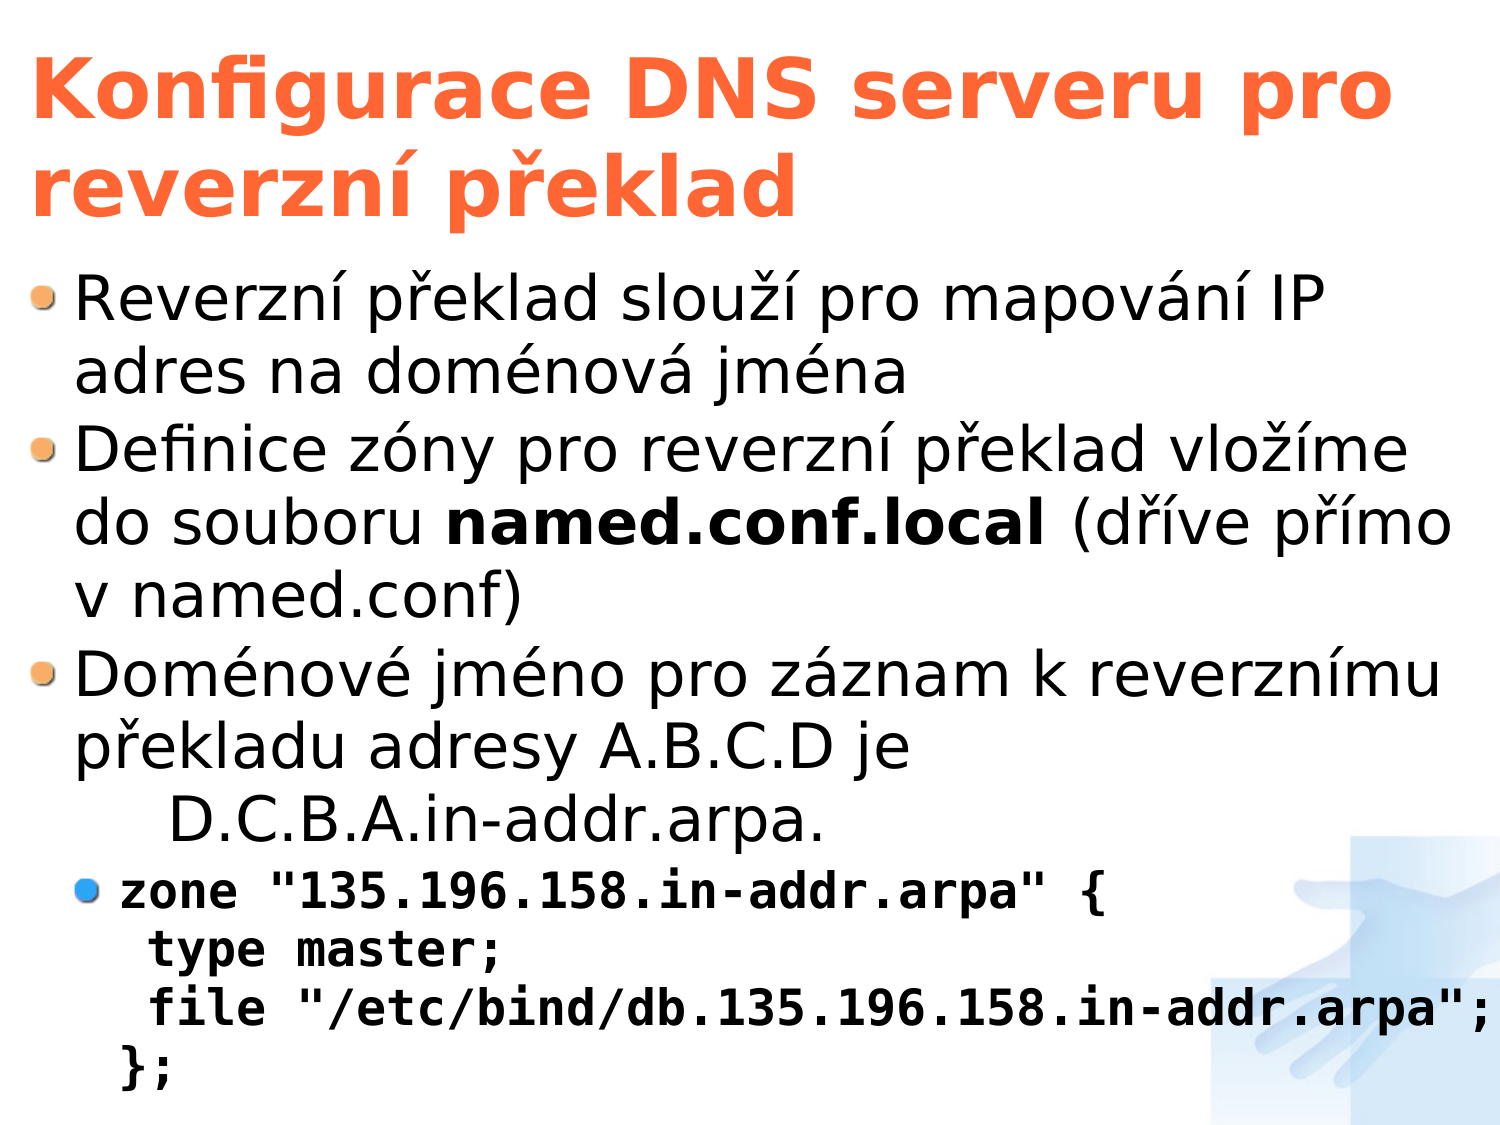

# Konfigurace DNS serveru pro reverzní překlad
Reverzní překlad slouží pro mapování IP adres na doménová jména
Definice zóny pro reverzní překlad vložíme do souboru named.conf.local (dříve přímo v named.conf)
Doménové jméno pro záznam k reverznímu překladu adresy A.B.C.D je
	D.C.B.A.in-addr.arpa.
zone "135.196.158.in-addr.arpa" {
	type master;
	file "/etc/bind/db.135.196.158.in-addr.arpa";
};